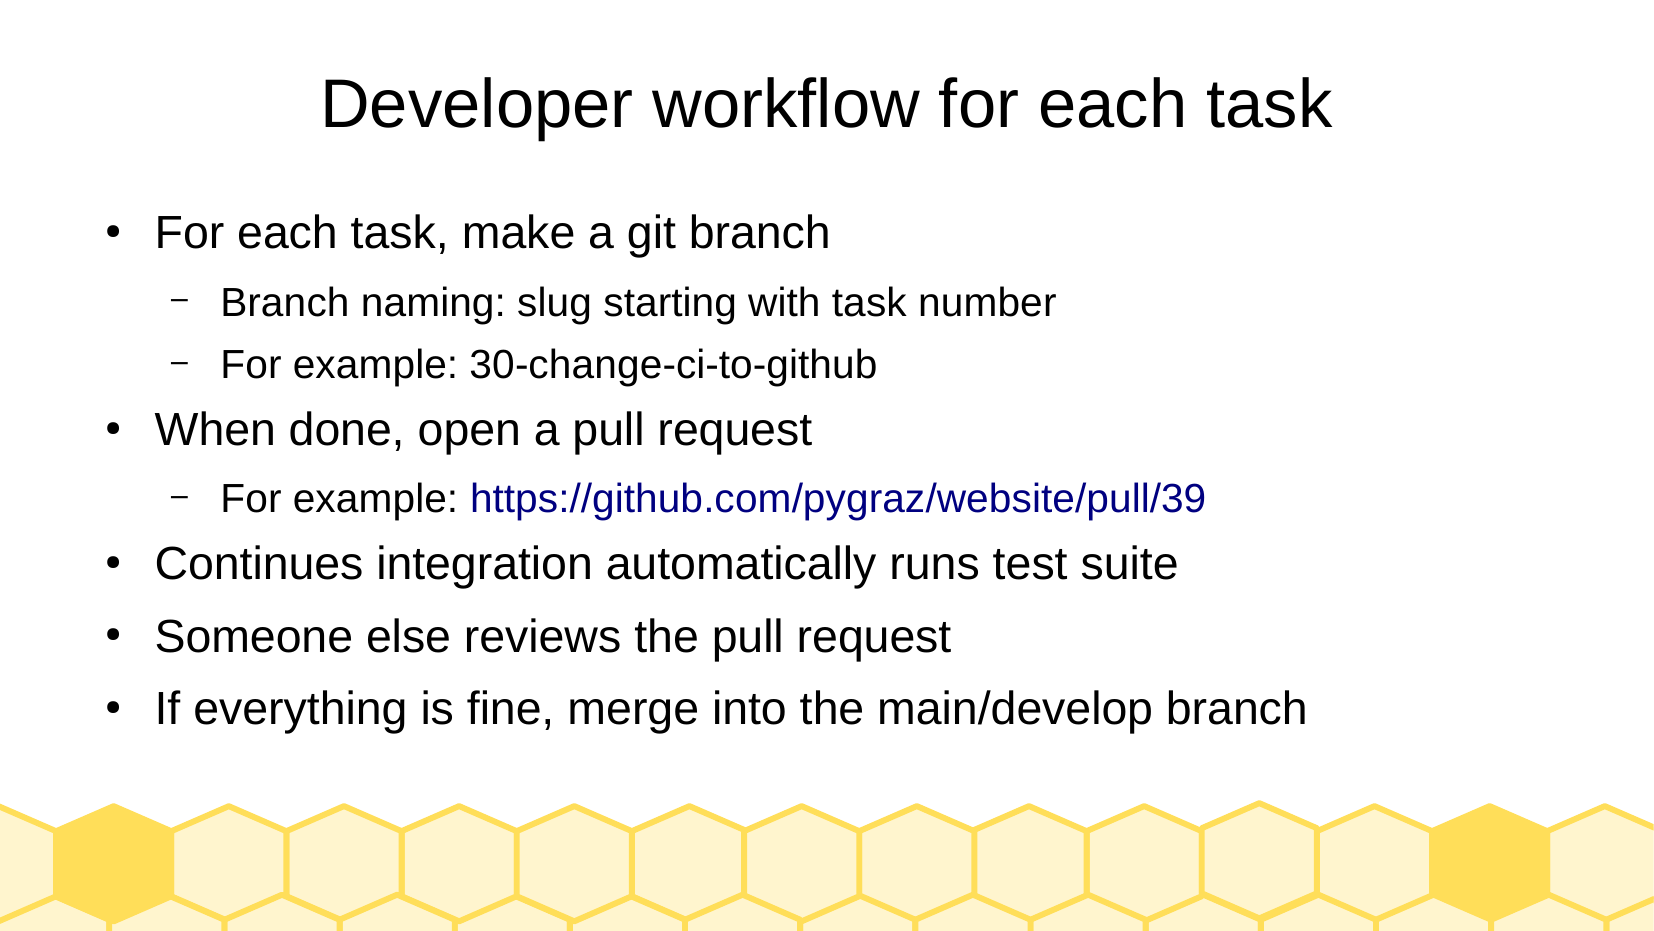

# Developer workflow for each task
For each task, make a git branch
Branch naming: slug starting with task number
For example: 30-change-ci-to-github
When done, open a pull request
For example: https://github.com/pygraz/website/pull/39
Continues integration automatically runs test suite
Someone else reviews the pull request
If everything is fine, merge into the main/develop branch